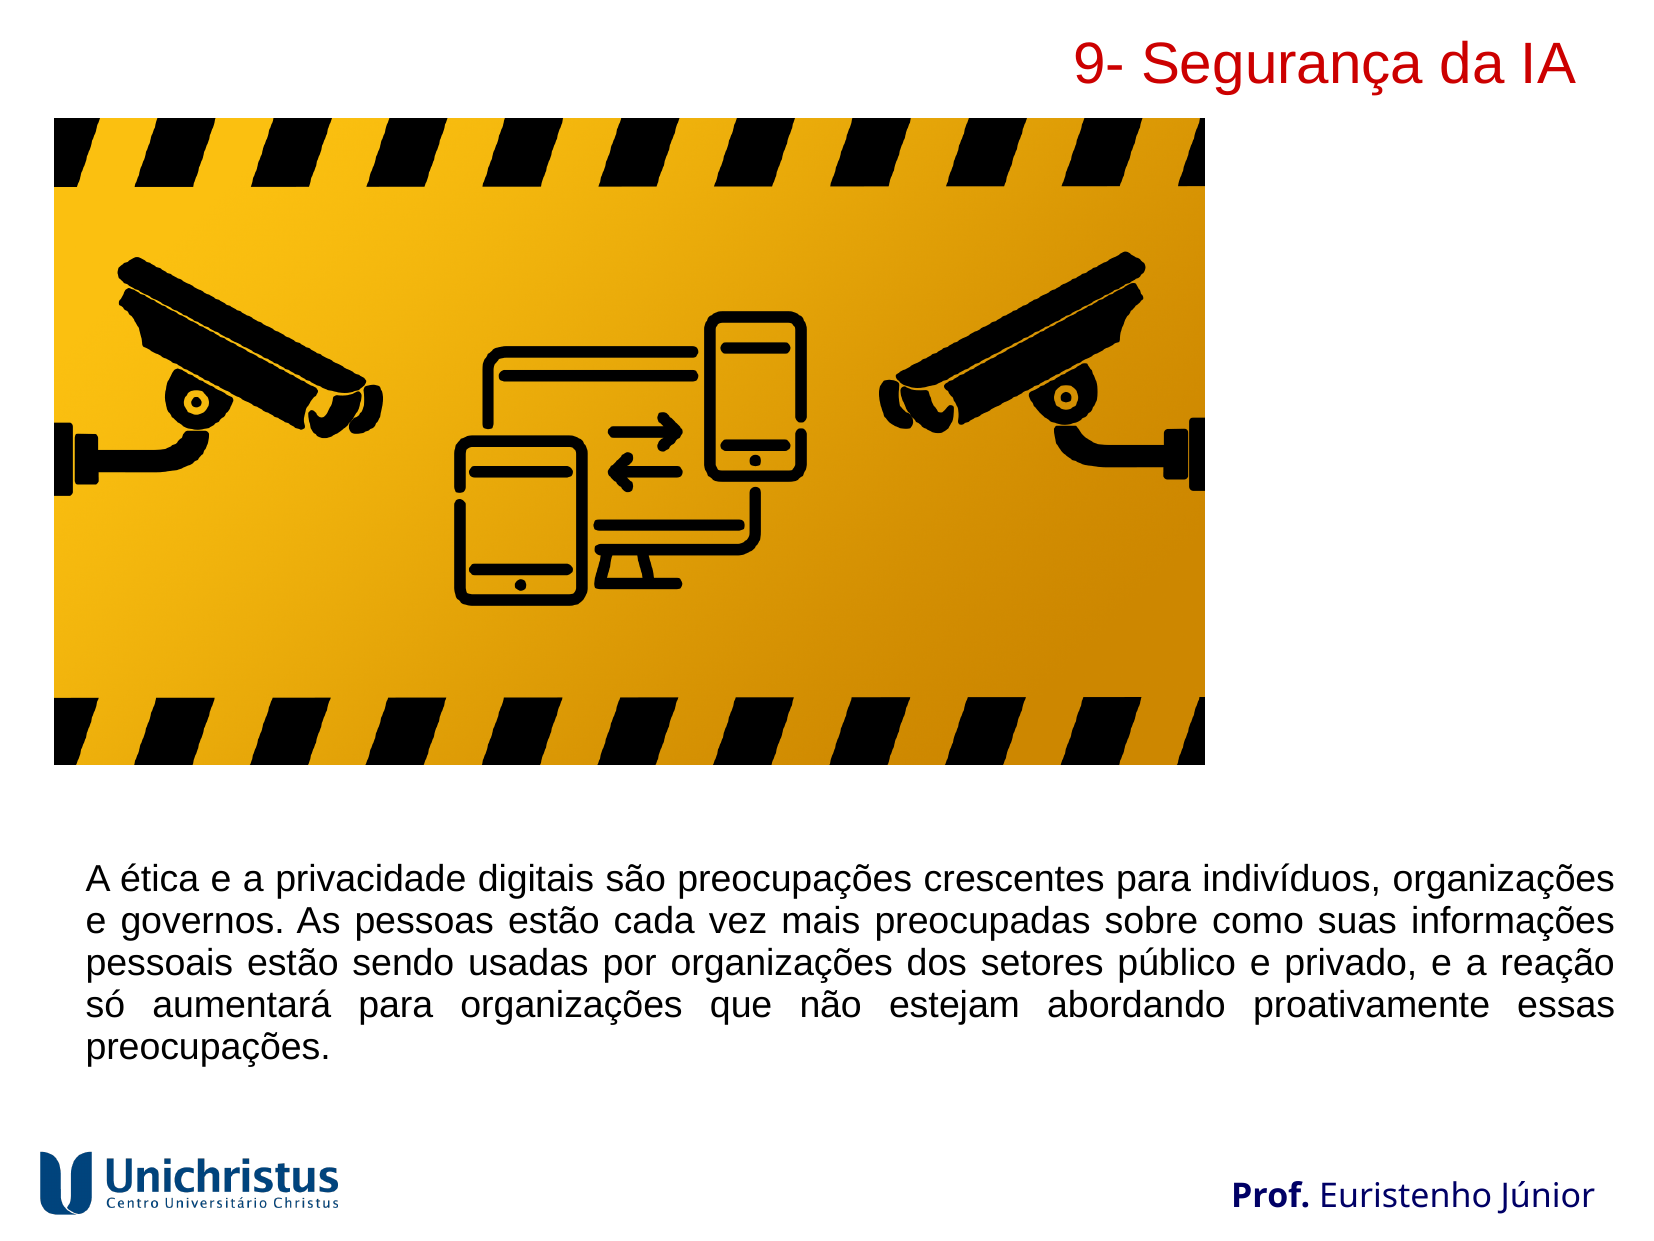

9- Segurança da IA
A ética e a privacidade digitais são preocupações crescentes para indivíduos, organizações e governos. As pessoas estão cada vez mais preocupadas sobre como suas informações pessoais estão sendo usadas por organizações dos setores público e privado, e a reação só aumentará para organizações que não estejam abordando proativamente essas preocupações.
Prof. Euristenho Júnior